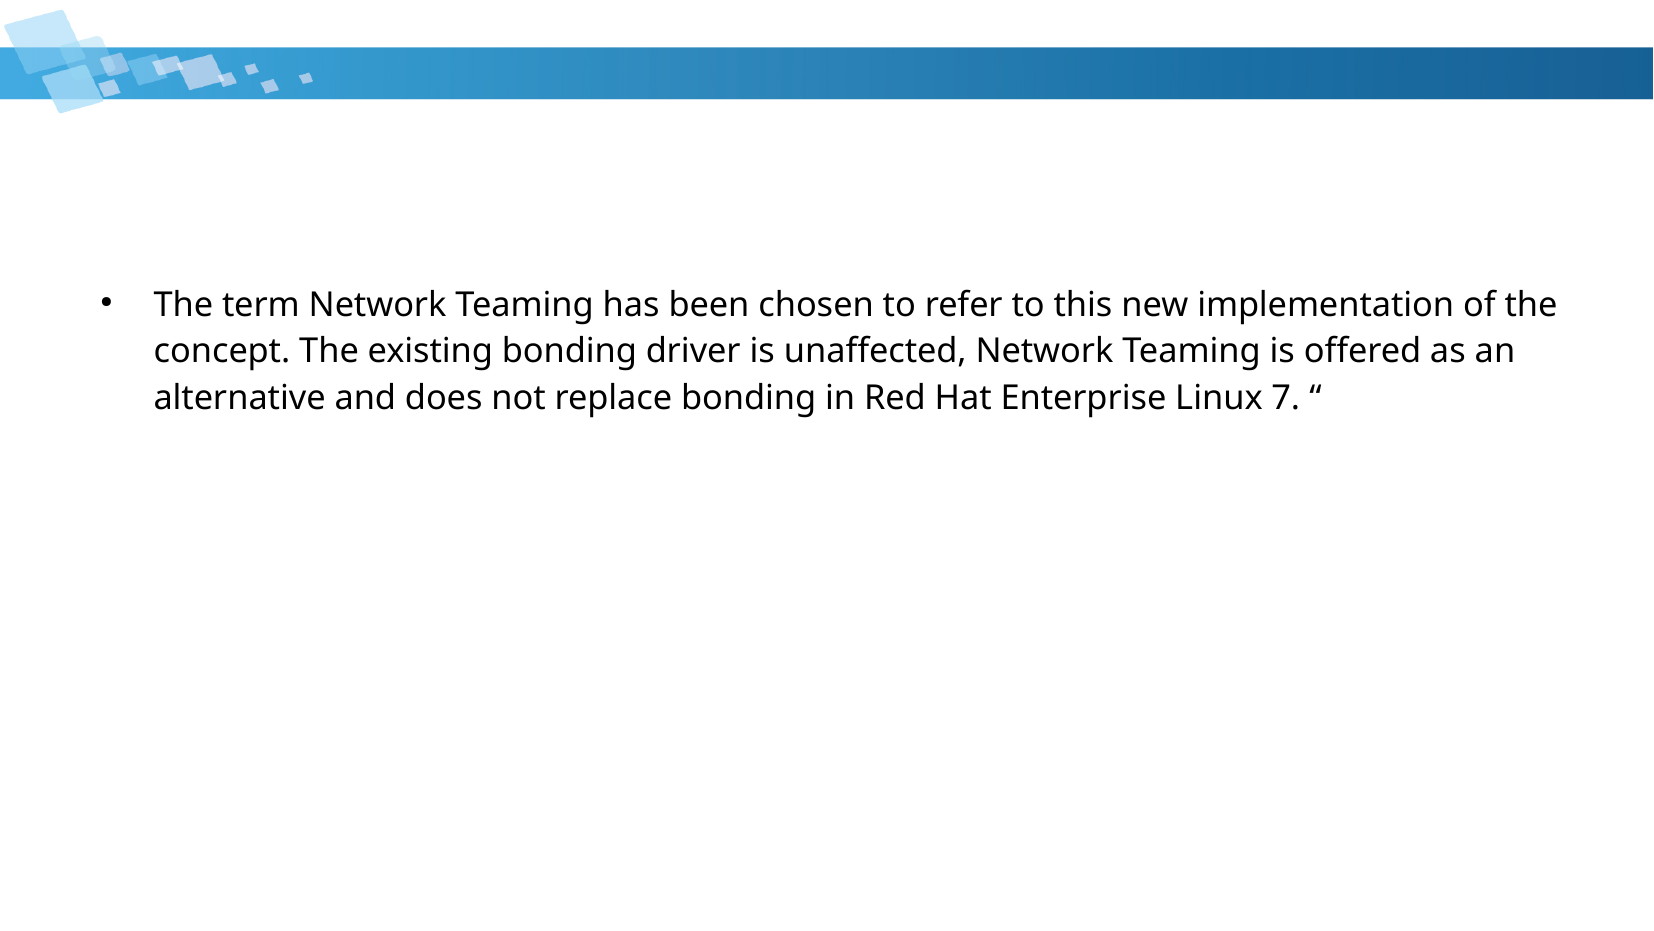

#
The term Network Teaming has been chosen to refer to this new implementation of the concept. The existing bonding driver is unaffected, Network Teaming is offered as an alternative and does not replace bonding in Red Hat Enterprise Linux 7. “